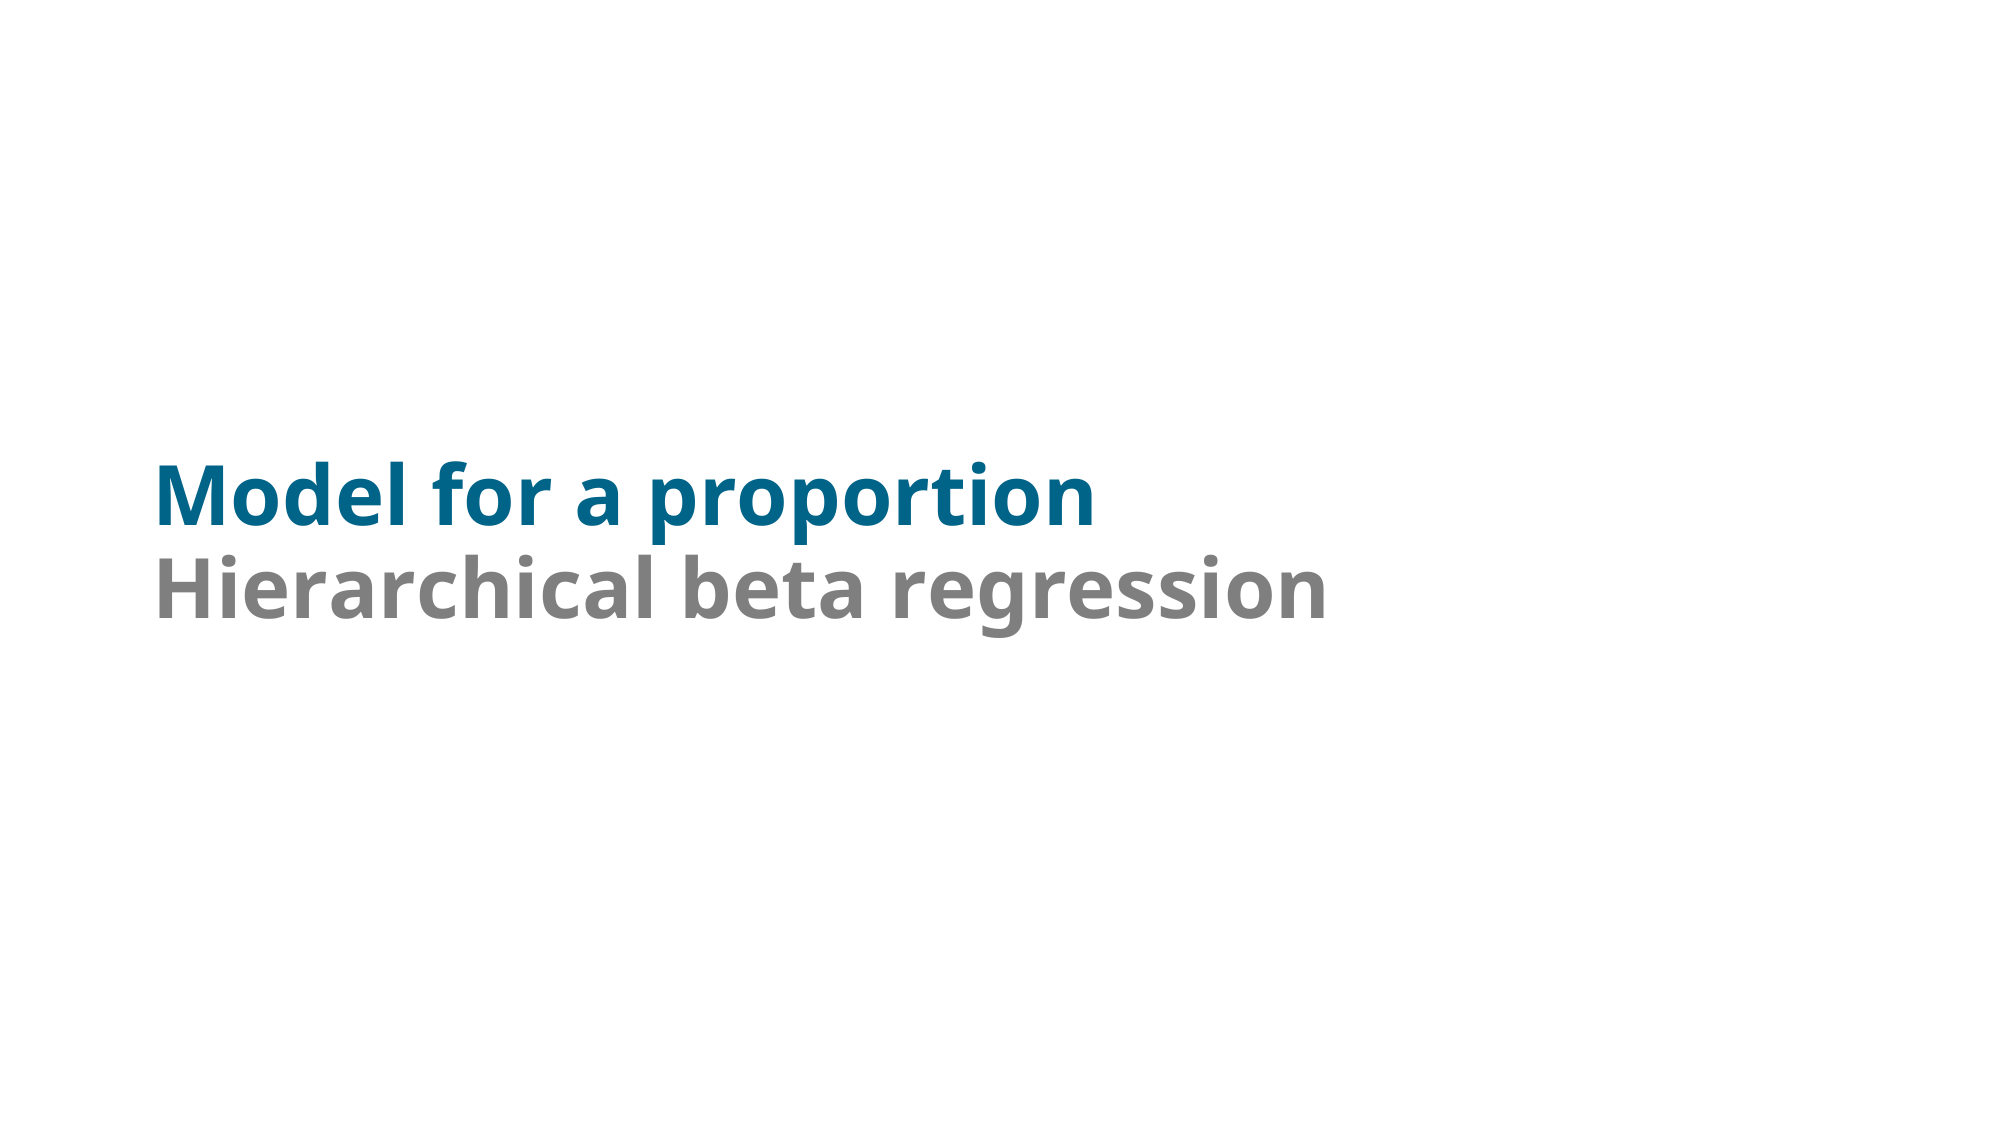

# Model for a proportion
Hierarchical beta regression